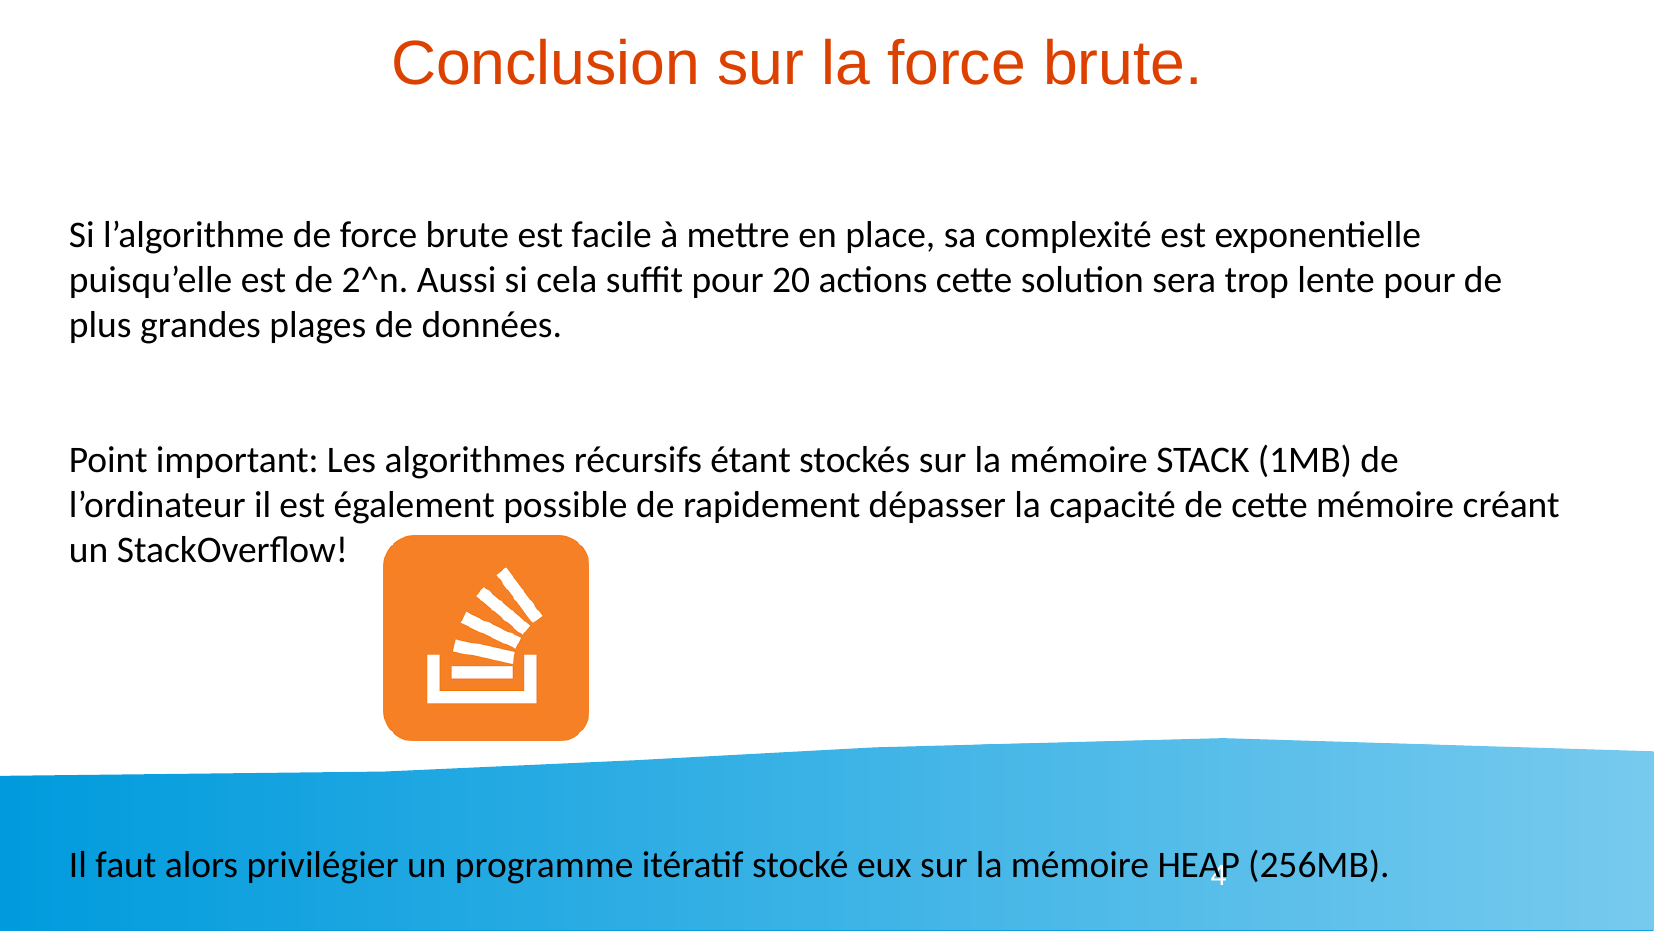

Conclusion sur la force brute.
Si l’algorithme de force brute est facile à mettre en place, sa complexité est exponentielle puisqu’elle est de 2^n. Aussi si cela suffit pour 20 actions cette solution sera trop lente pour de plus grandes plages de données.
Point important: Les algorithmes récursifs étant stockés sur la mémoire STACK (1MB) de l’ordinateur il est également possible de rapidement dépasser la capacité de cette mémoire créant un StackOverflow!
Il faut alors privilégier un programme itératif stocké eux sur la mémoire HEAP (256MB).